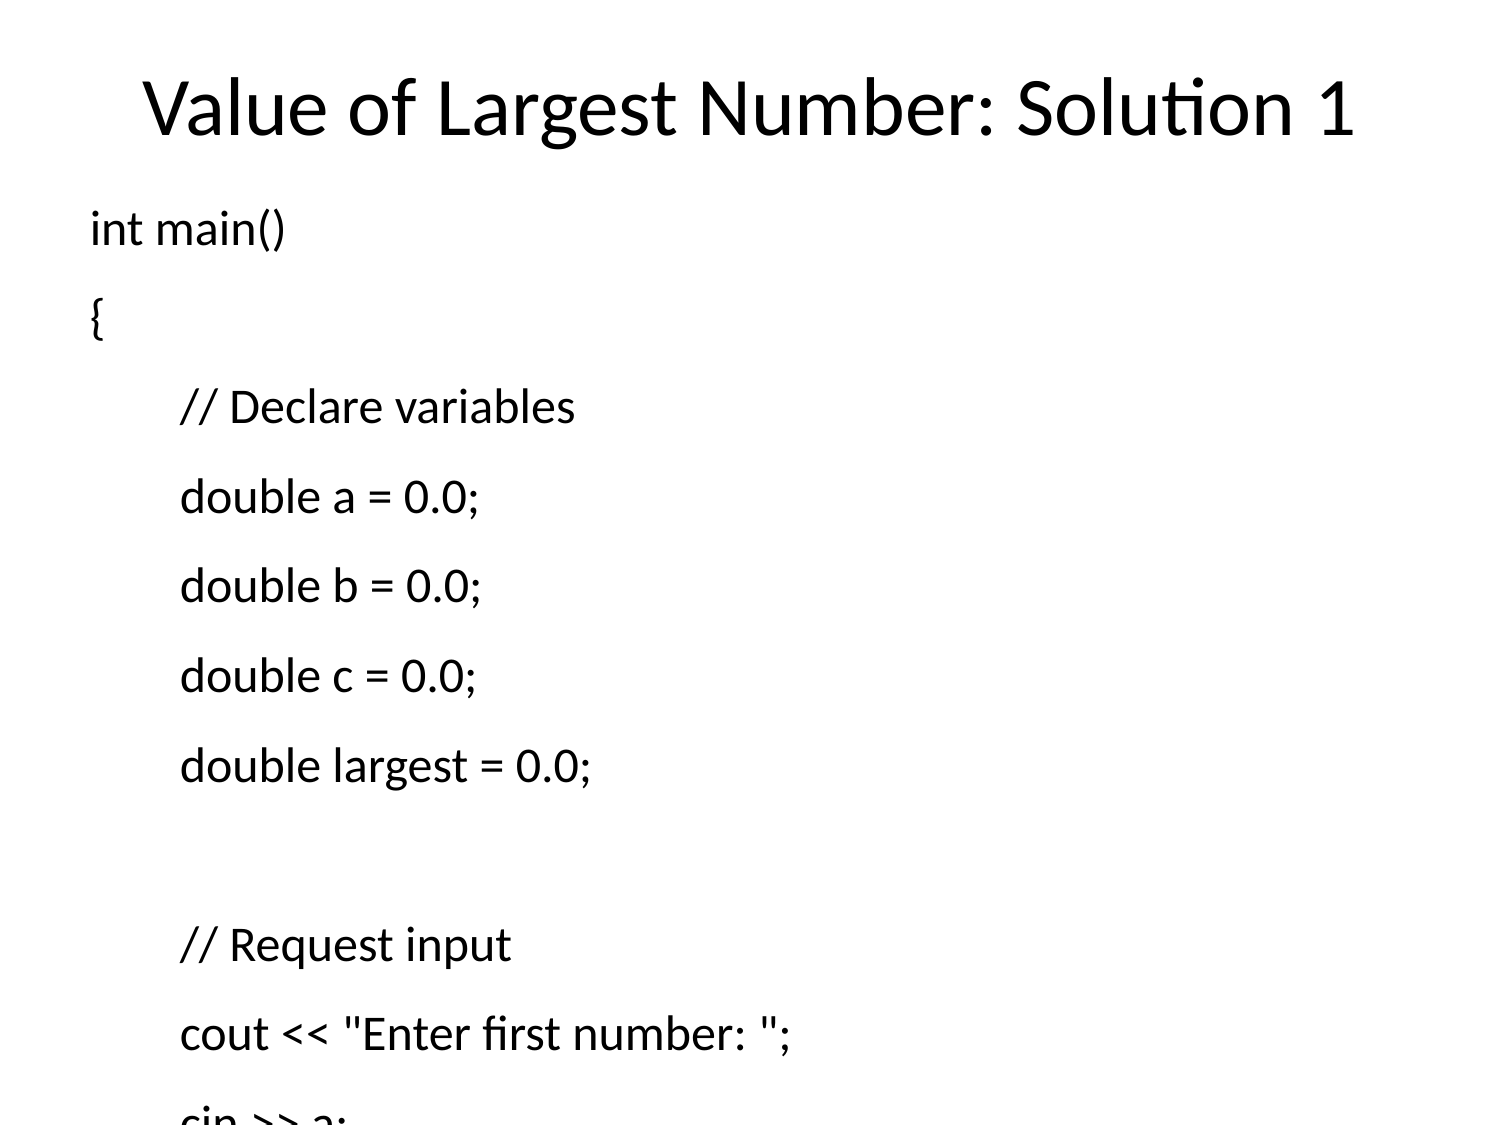

# Value of Largest Number: Solution 1
int main()
{
 // Declare variables
 double a = 0.0;
 double b = 0.0;
 double c = 0.0;
 double largest = 0.0;
 // Request input
 cout << "Enter first number: ";
 cin >> a;
 cout << "Enter second number: ";
 cin >> b;
 cout << "Enter third number: ";
 cin >> c;